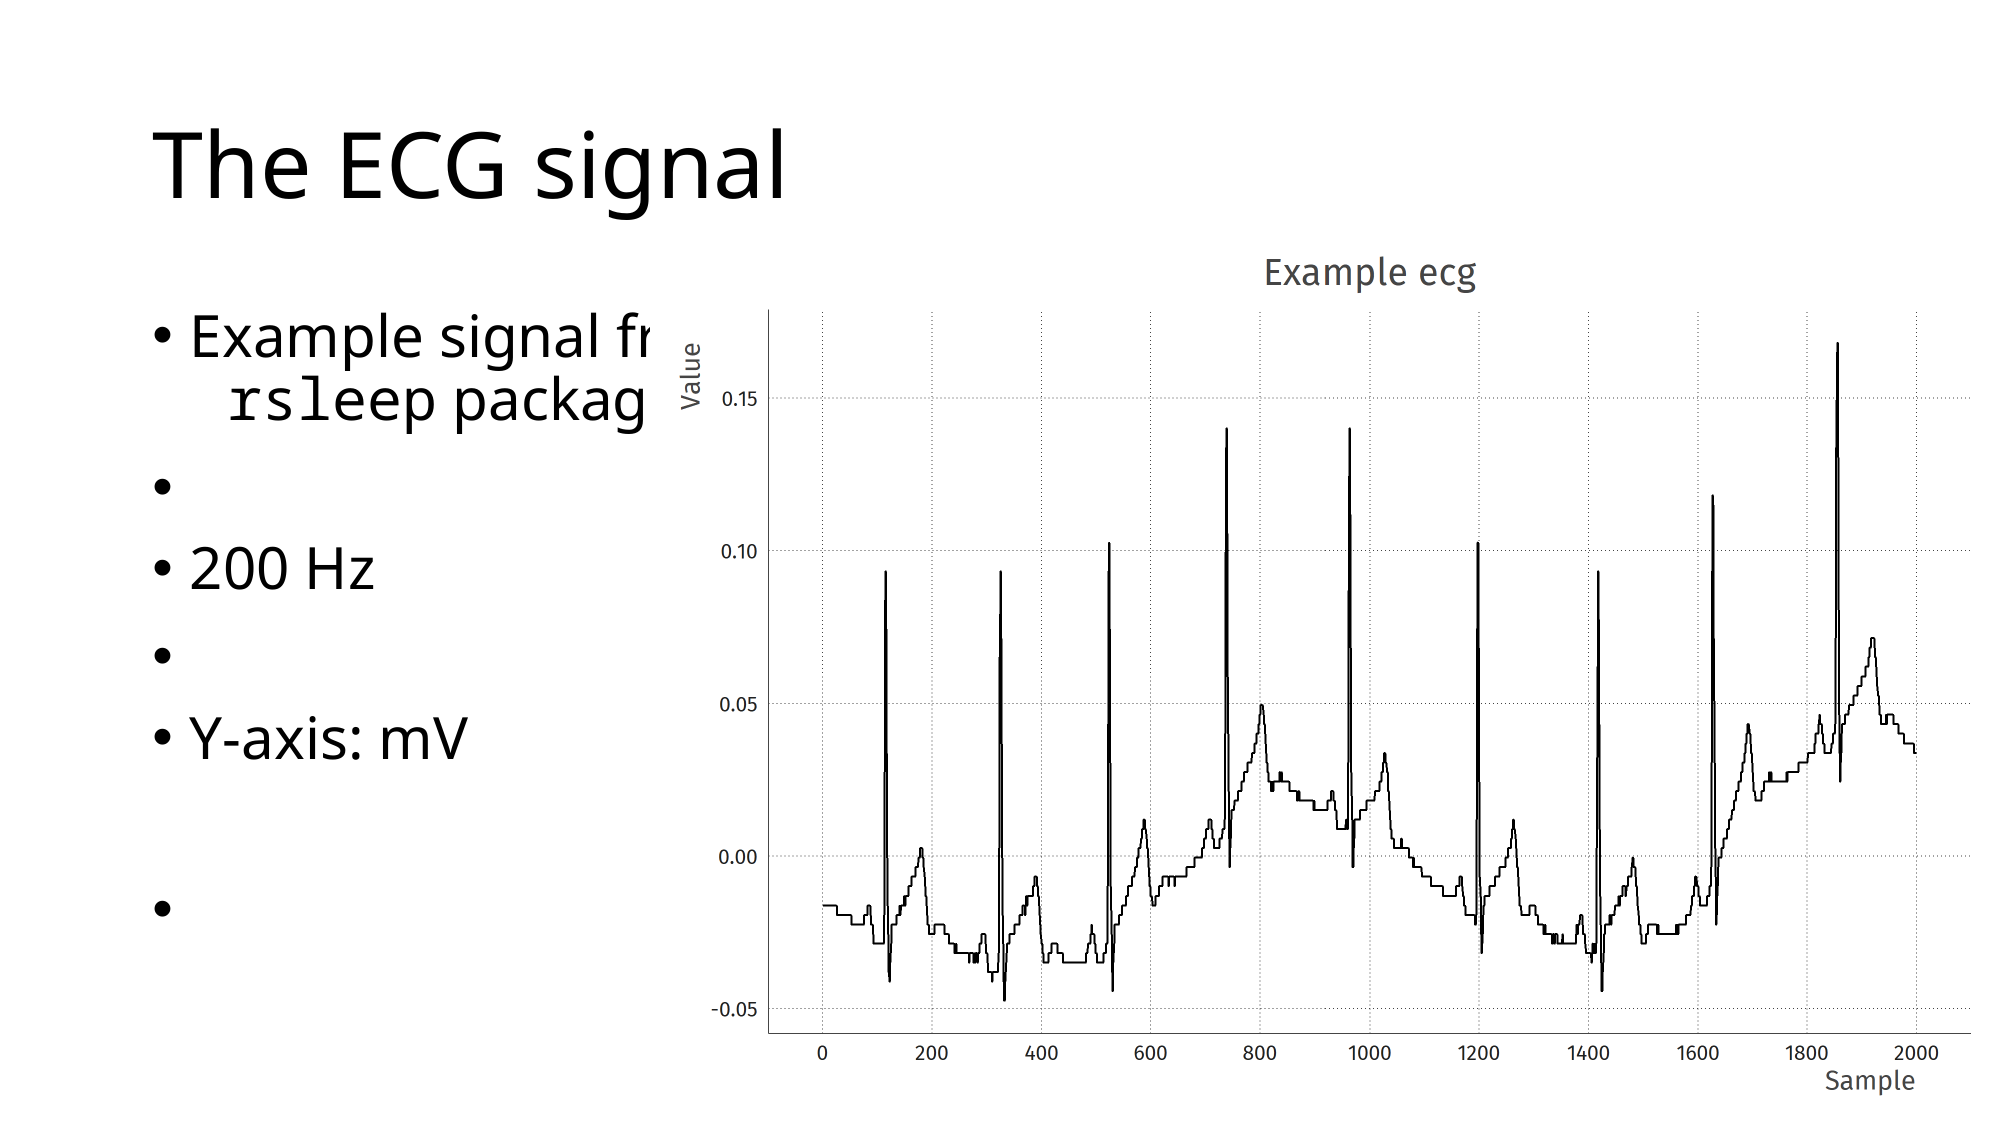

# The ECG signal
Example signal from rsleep package
200 Hz
Y-axis: mV